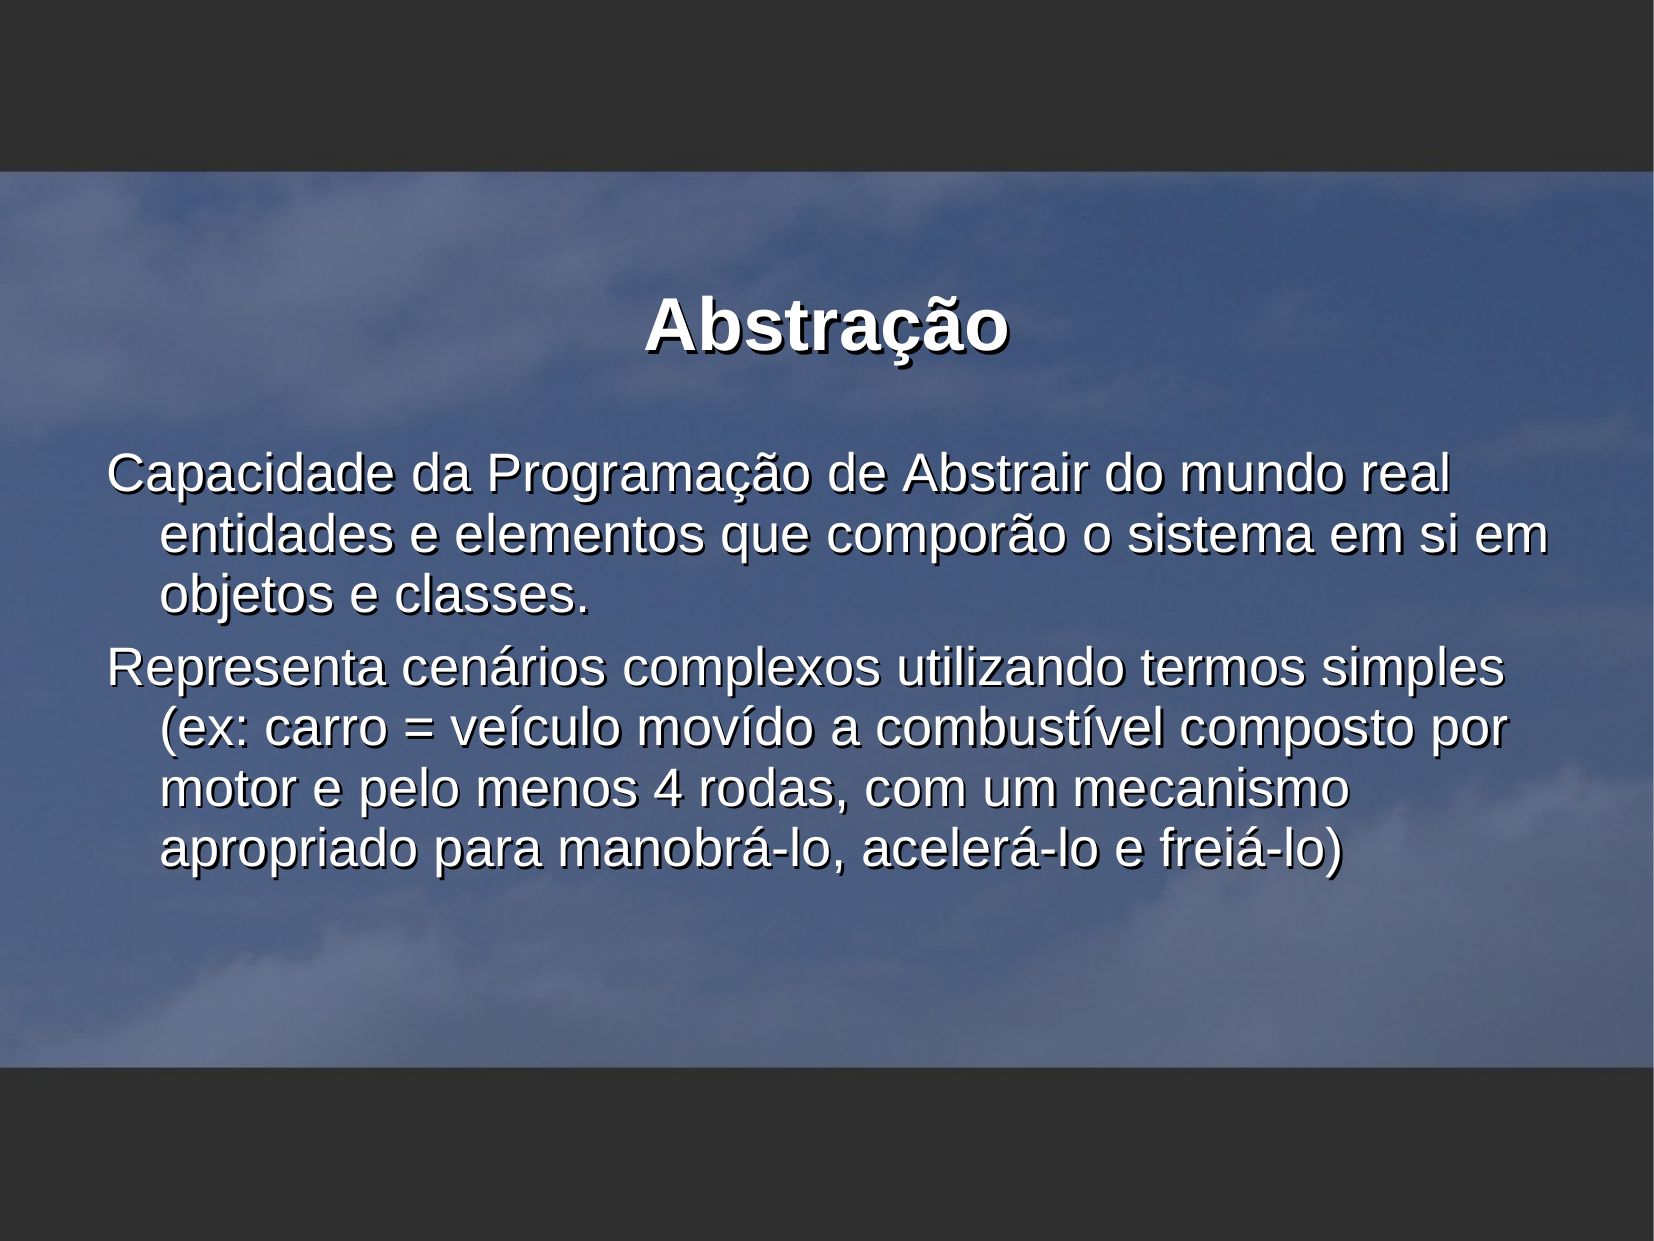

# Abstração
Capacidade da Programação de Abstrair do mundo real entidades e elementos que comporão o sistema em si em objetos e classes.
Representa cenários complexos utilizando termos simples (ex: carro = veículo movído a combustível composto por motor e pelo menos 4 rodas, com um mecanismo apropriado para manobrá-lo, acelerá-lo e freiá-lo)